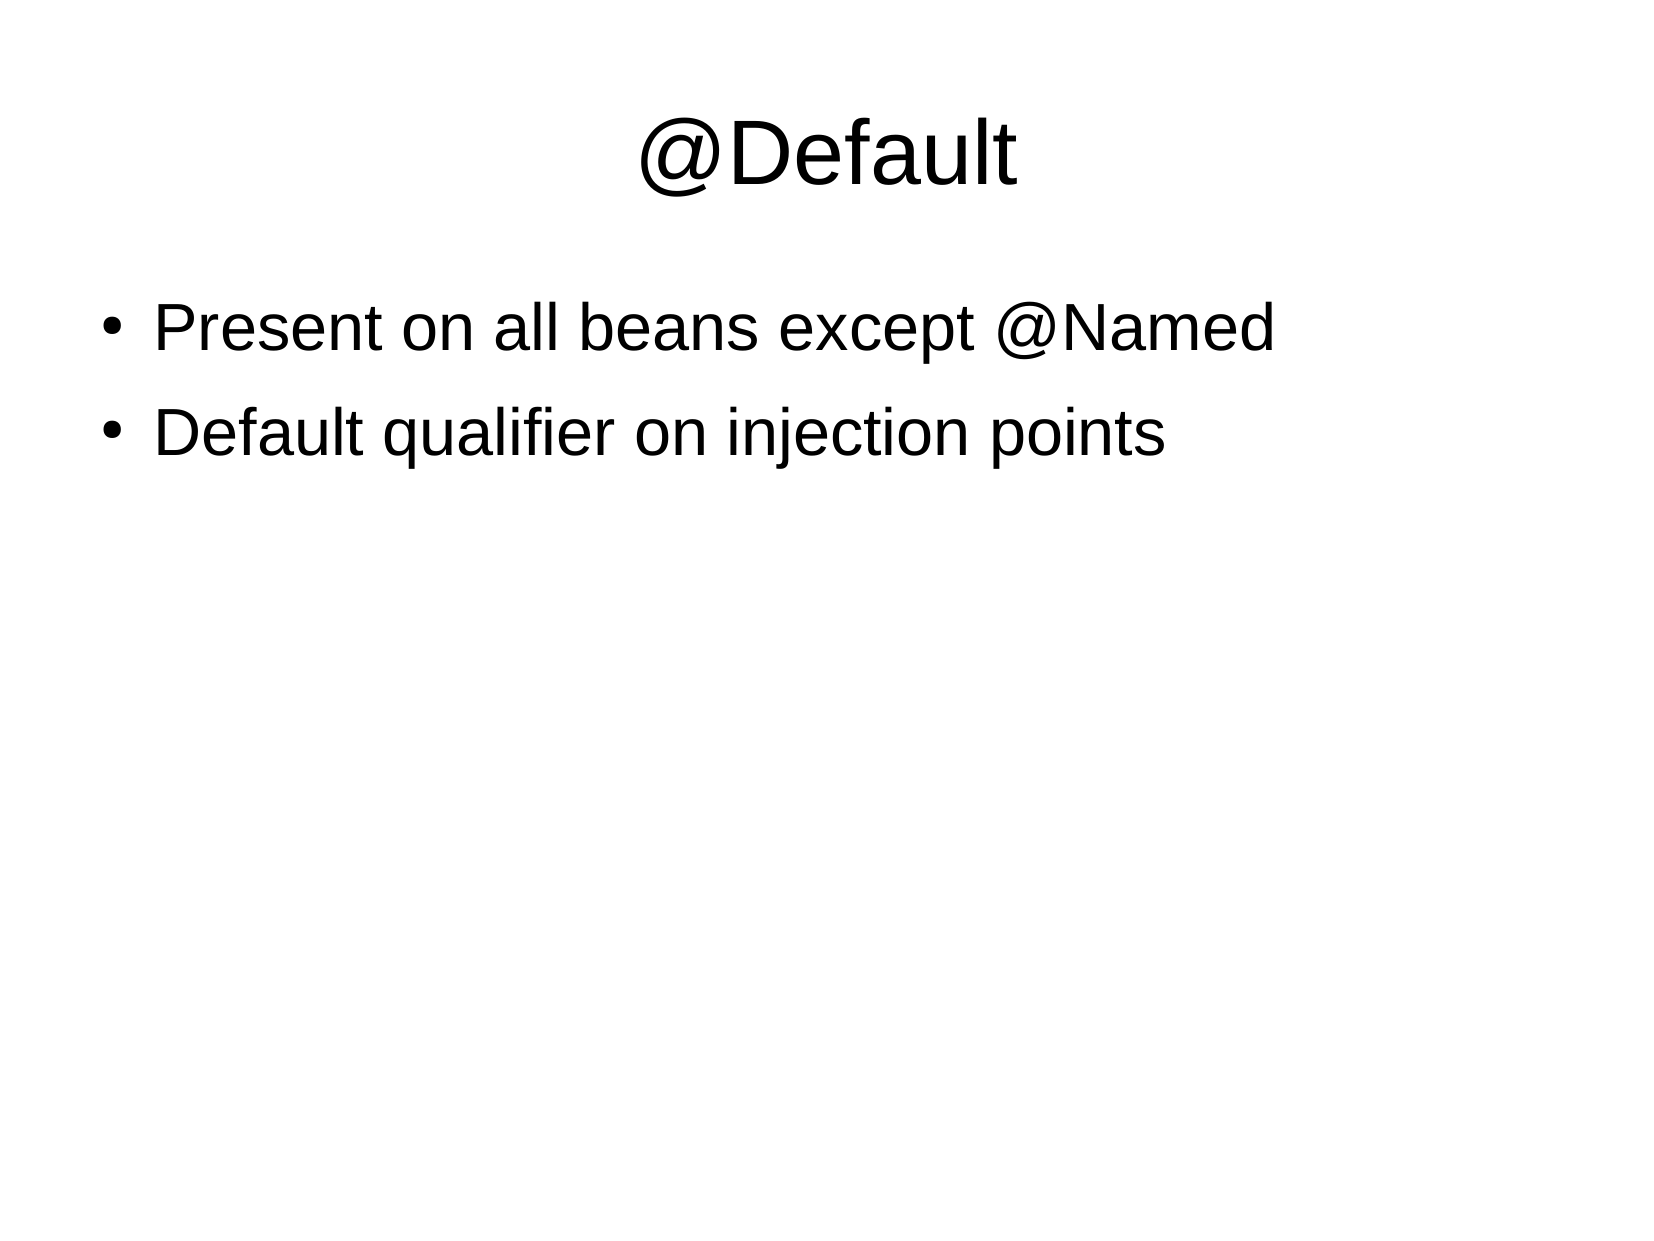

# @Default
Present on all beans except @Named
Default qualifier on injection points